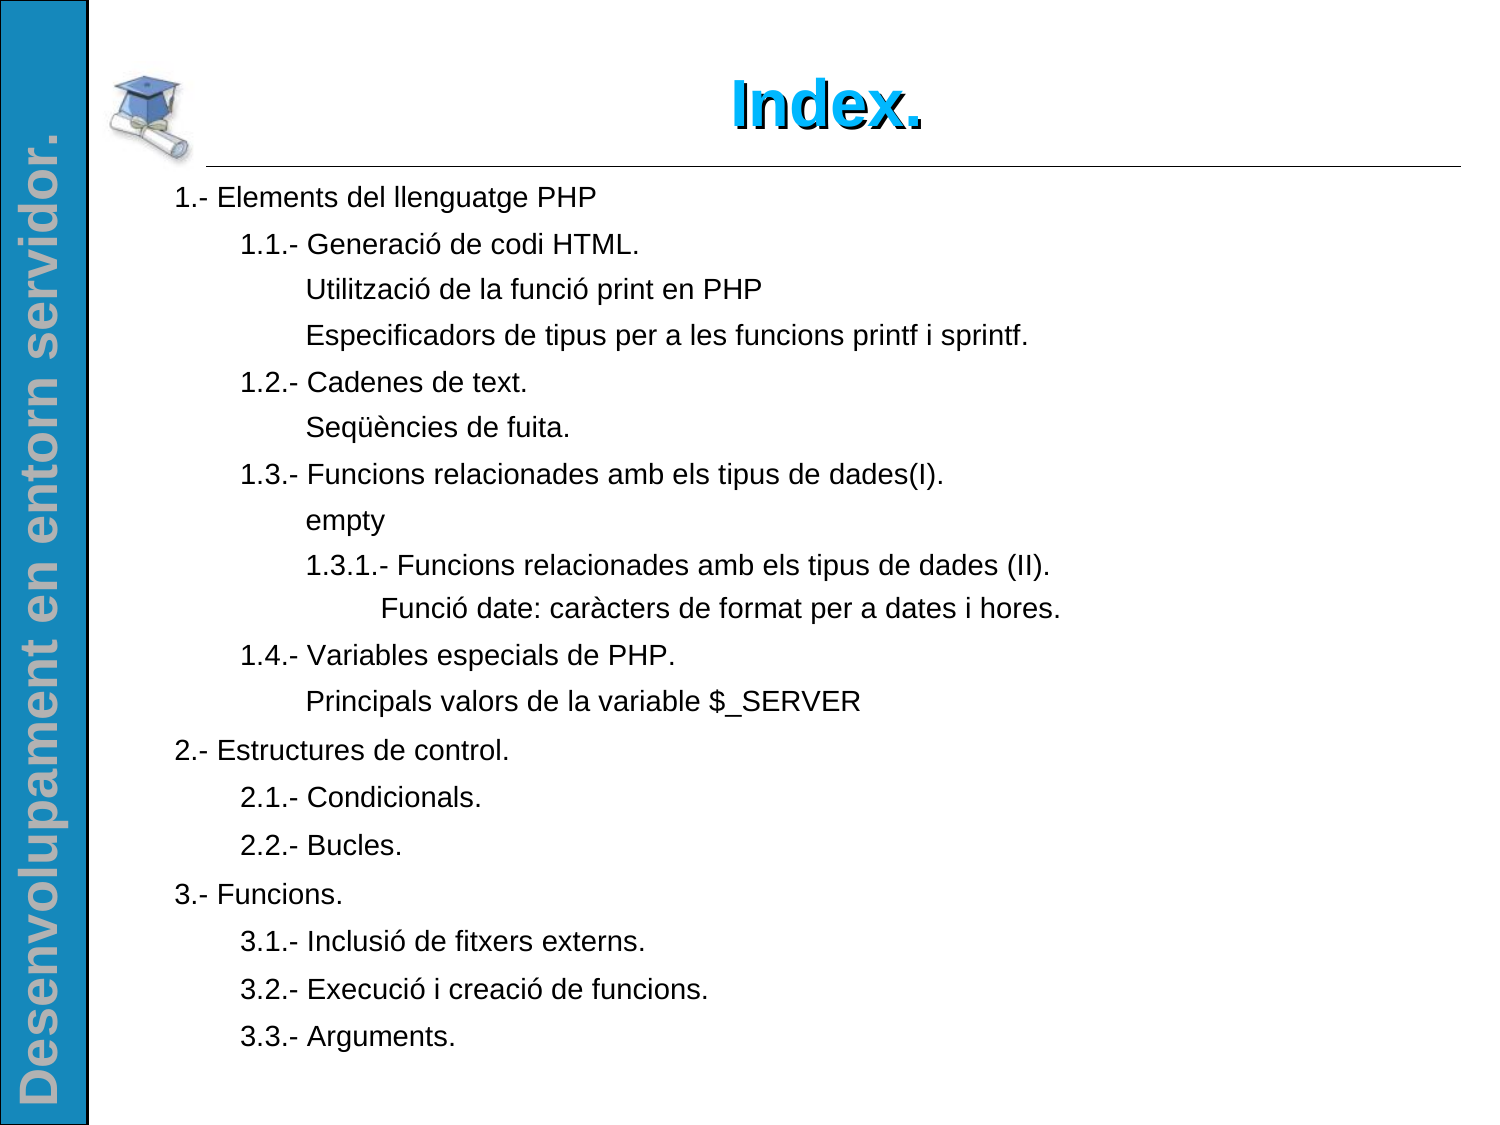

# Index.
1.- Elements del llenguatge PHP
1.1.- Generació de codi HTML.
Utilització de la funció print en PHP
Especificadors de tipus per a les funcions printf i sprintf.
1.2.- Cadenes de text.
Seqüències de fuita.
1.3.- Funcions relacionades amb els tipus de dades(I).
empty
1.3.1.- Funcions relacionades amb els tipus de dades (II).
Funció date: caràcters de format per a dates i hores.
1.4.- Variables especials de PHP.
Principals valors de la variable $_SERVER
2.- Estructures de control.
2.1.- Condicionals.
2.2.- Bucles.
3.- Funcions.
3.1.- Inclusió de fitxers externs.
3.2.- Execució i creació de funcions.
3.3.- Arguments.